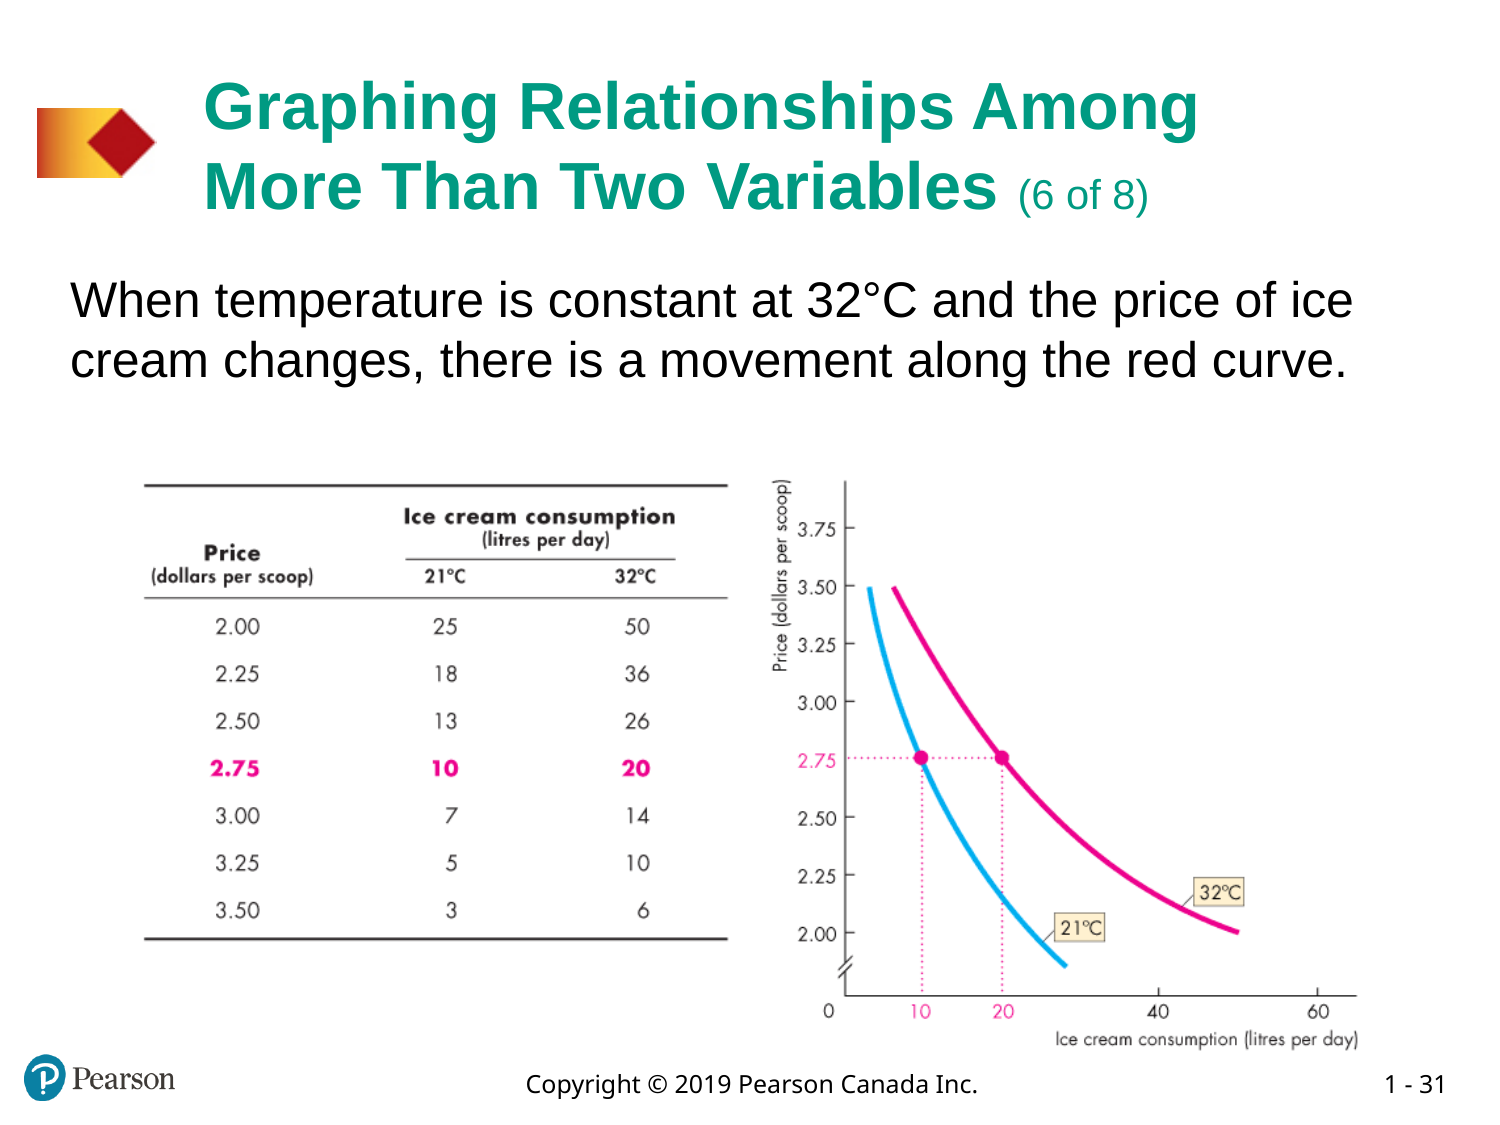

# Graphing Relationships Among More Than Two Variables (6 of 8)
When temperature is constant at 32°C and the price of ice cream changes, there is a movement along the red curve.